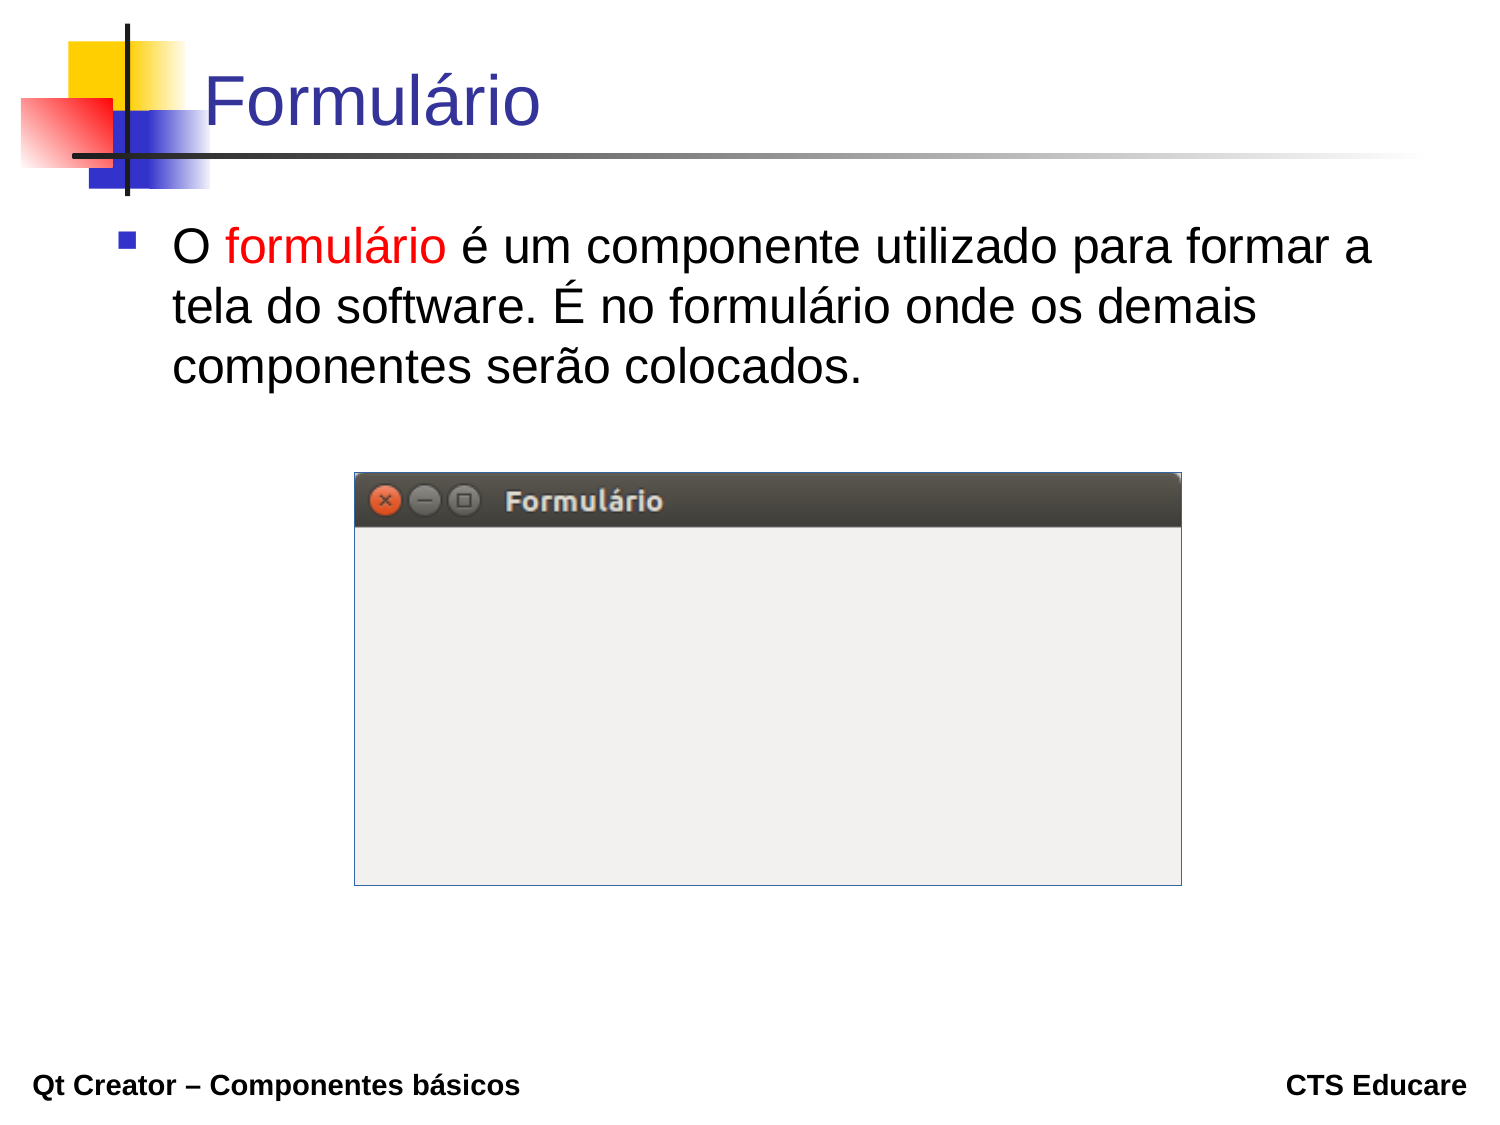

# Formulário
O formulário é um componente utilizado para formar a tela do software. É no formulário onde os demais componentes serão colocados.